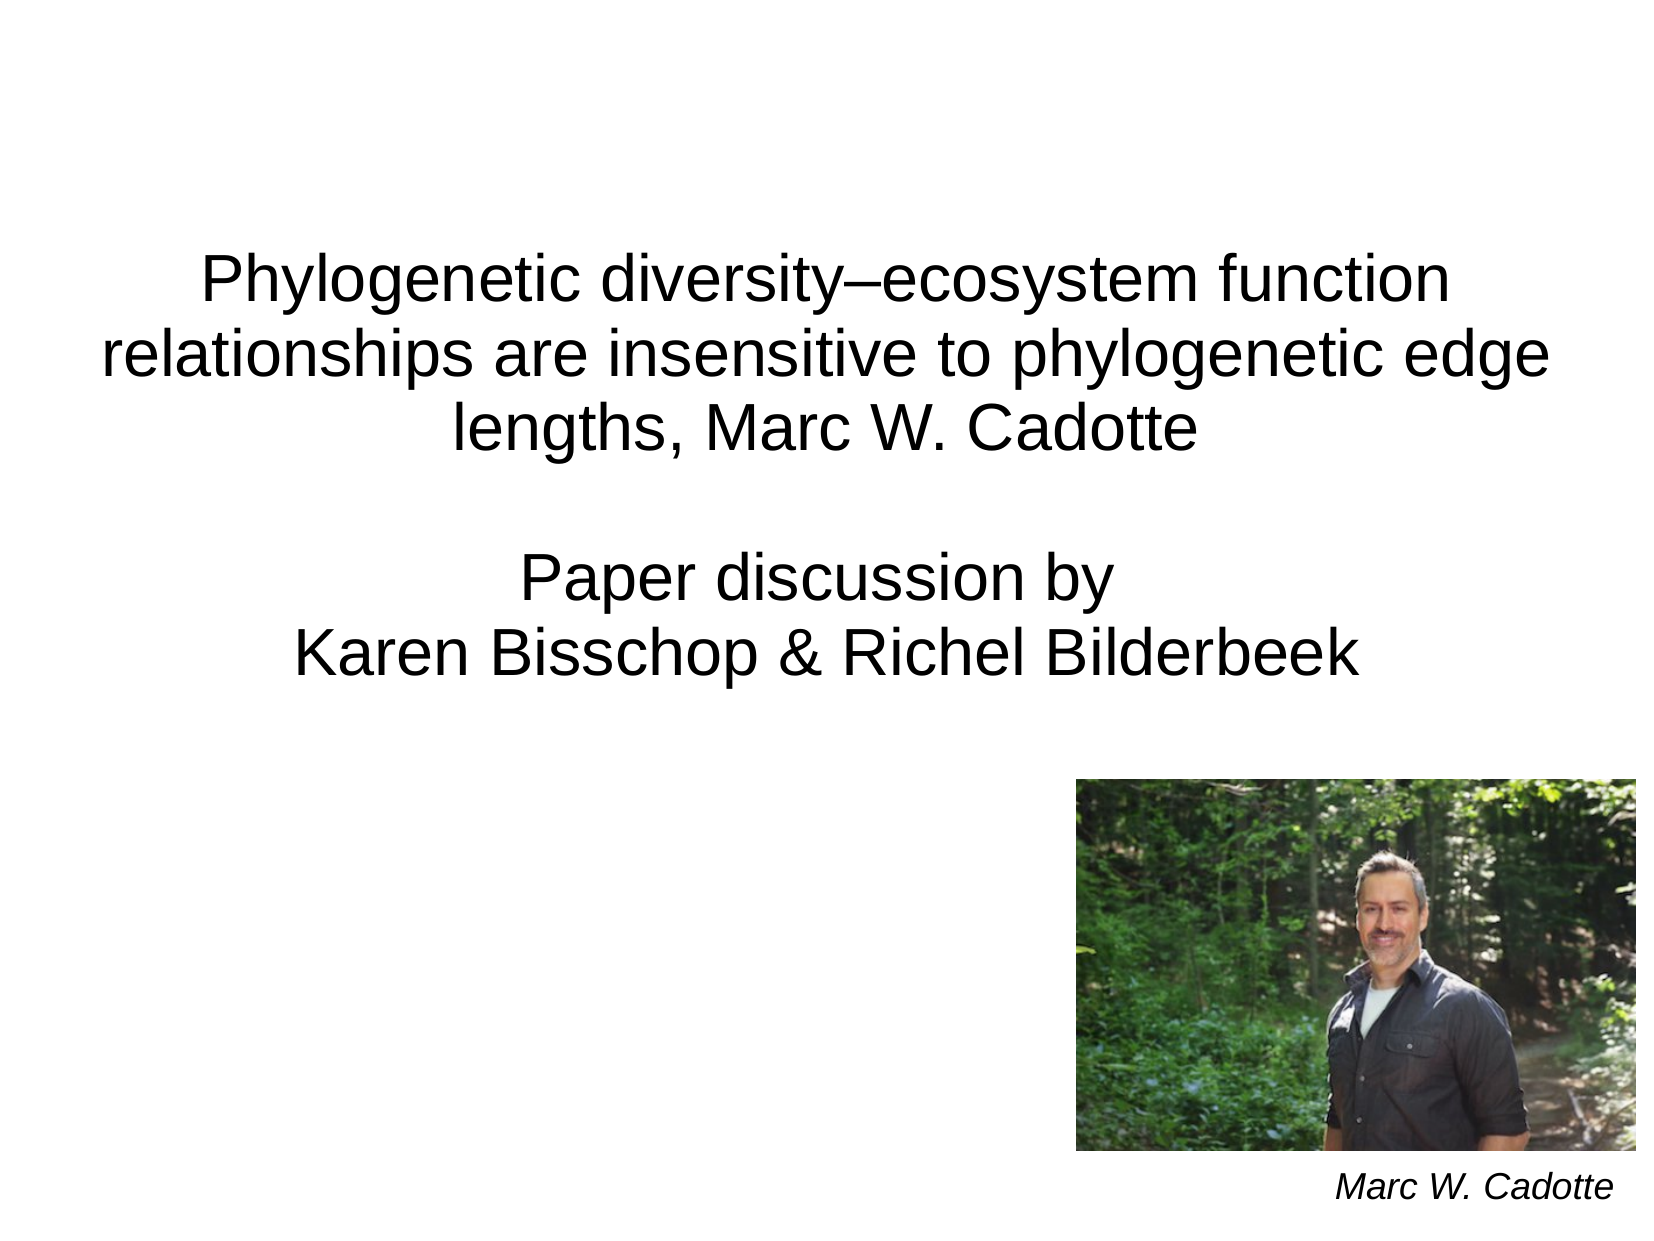

# Phylogenetic diversity–ecosystem function
relationships are insensitive to phylogenetic edge lengths, Marc W. Cadotte
Paper discussion by
Karen Bisschop & Richel Bilderbeek
Marc W. Cadotte